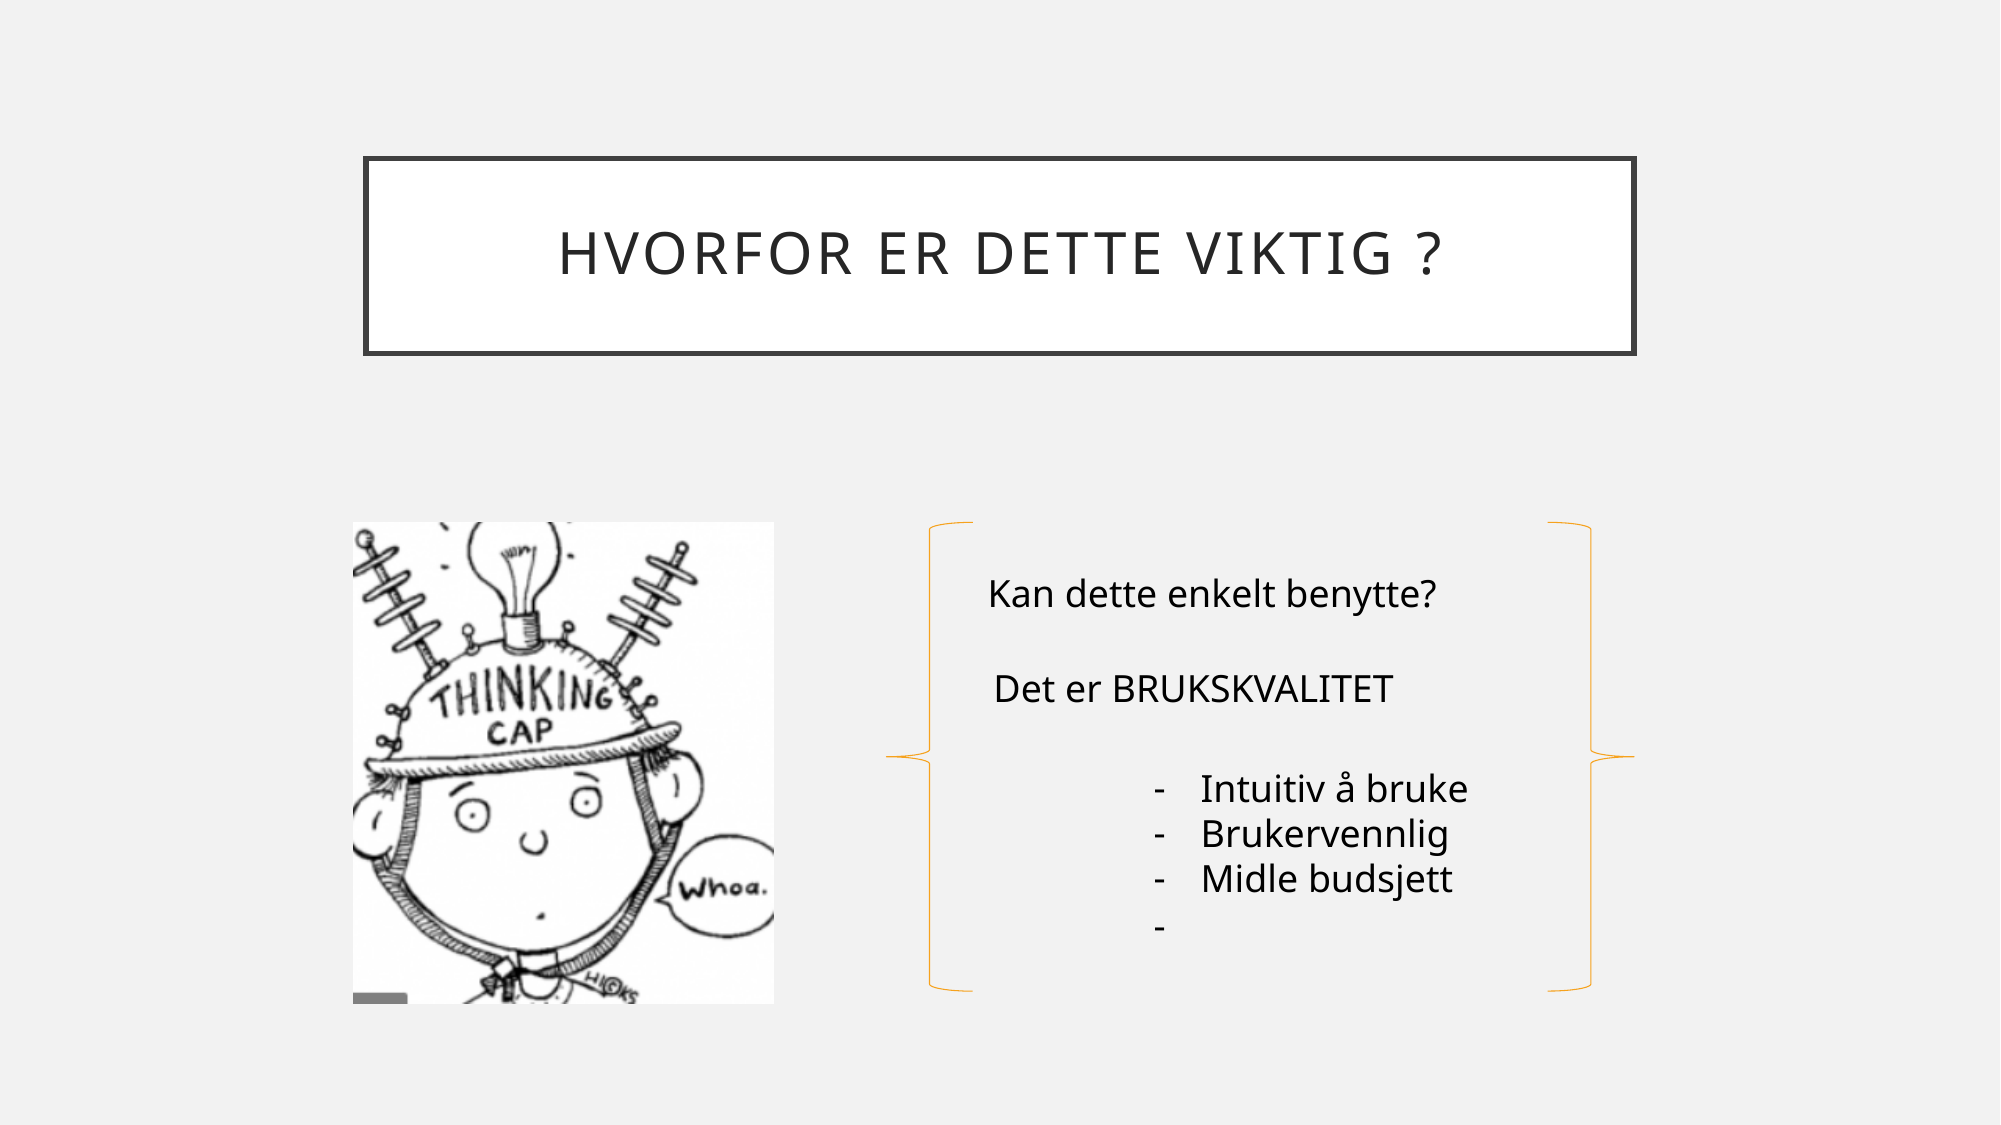

# Hvorfor er dette viktig ?
Kan dette enkelt benytte?
Det er BRUKSKVALITET
Intuitiv å bruke
Brukervennlig
Midle budsjett